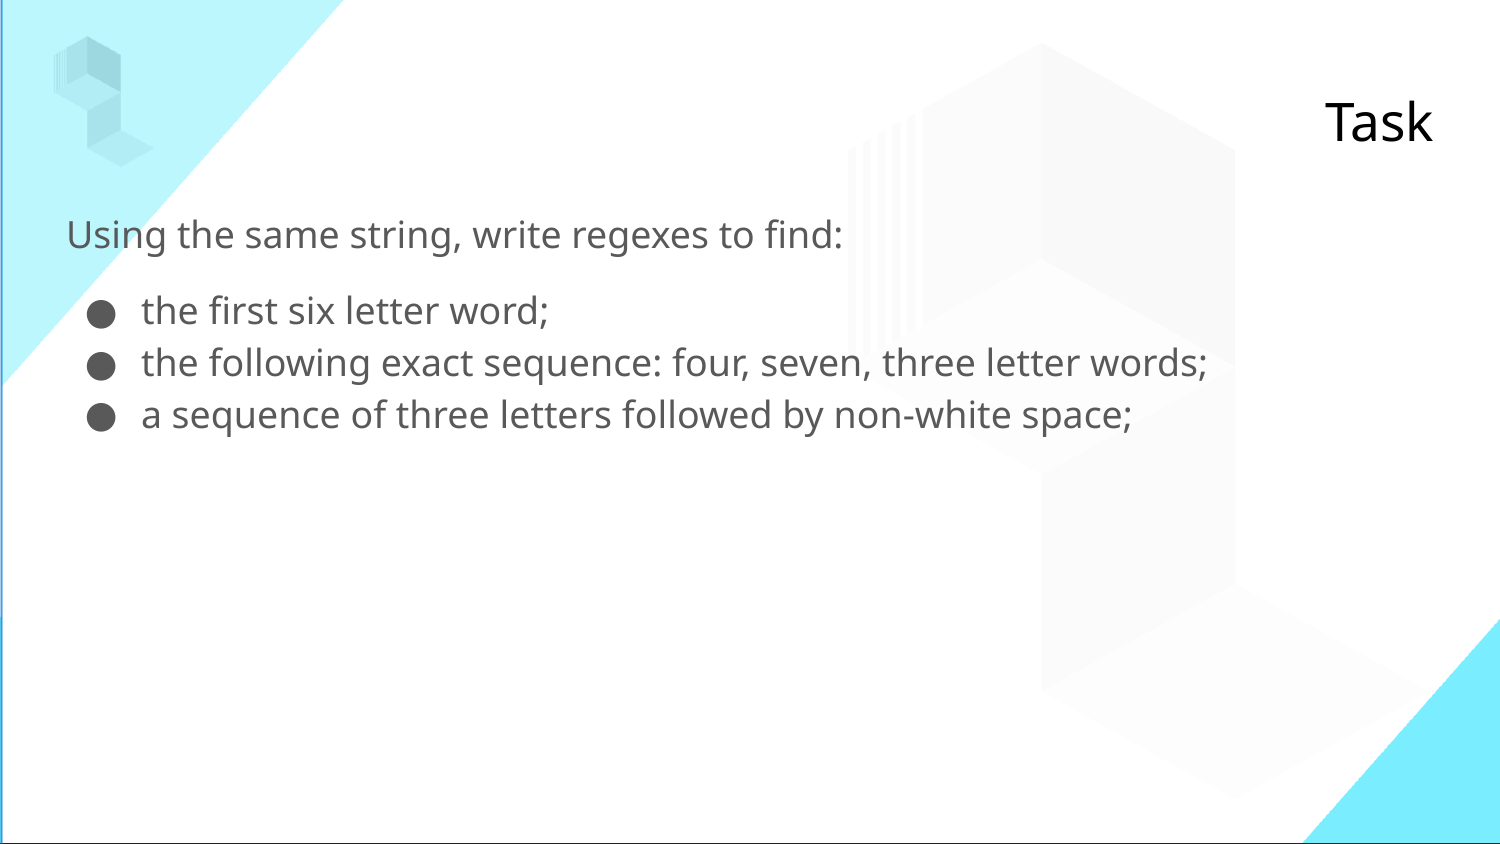

# Task
Using the same string, write regexes to find:
the first six letter word;
the following exact sequence: four, seven, three letter words;
a sequence of three letters followed by non-white space;